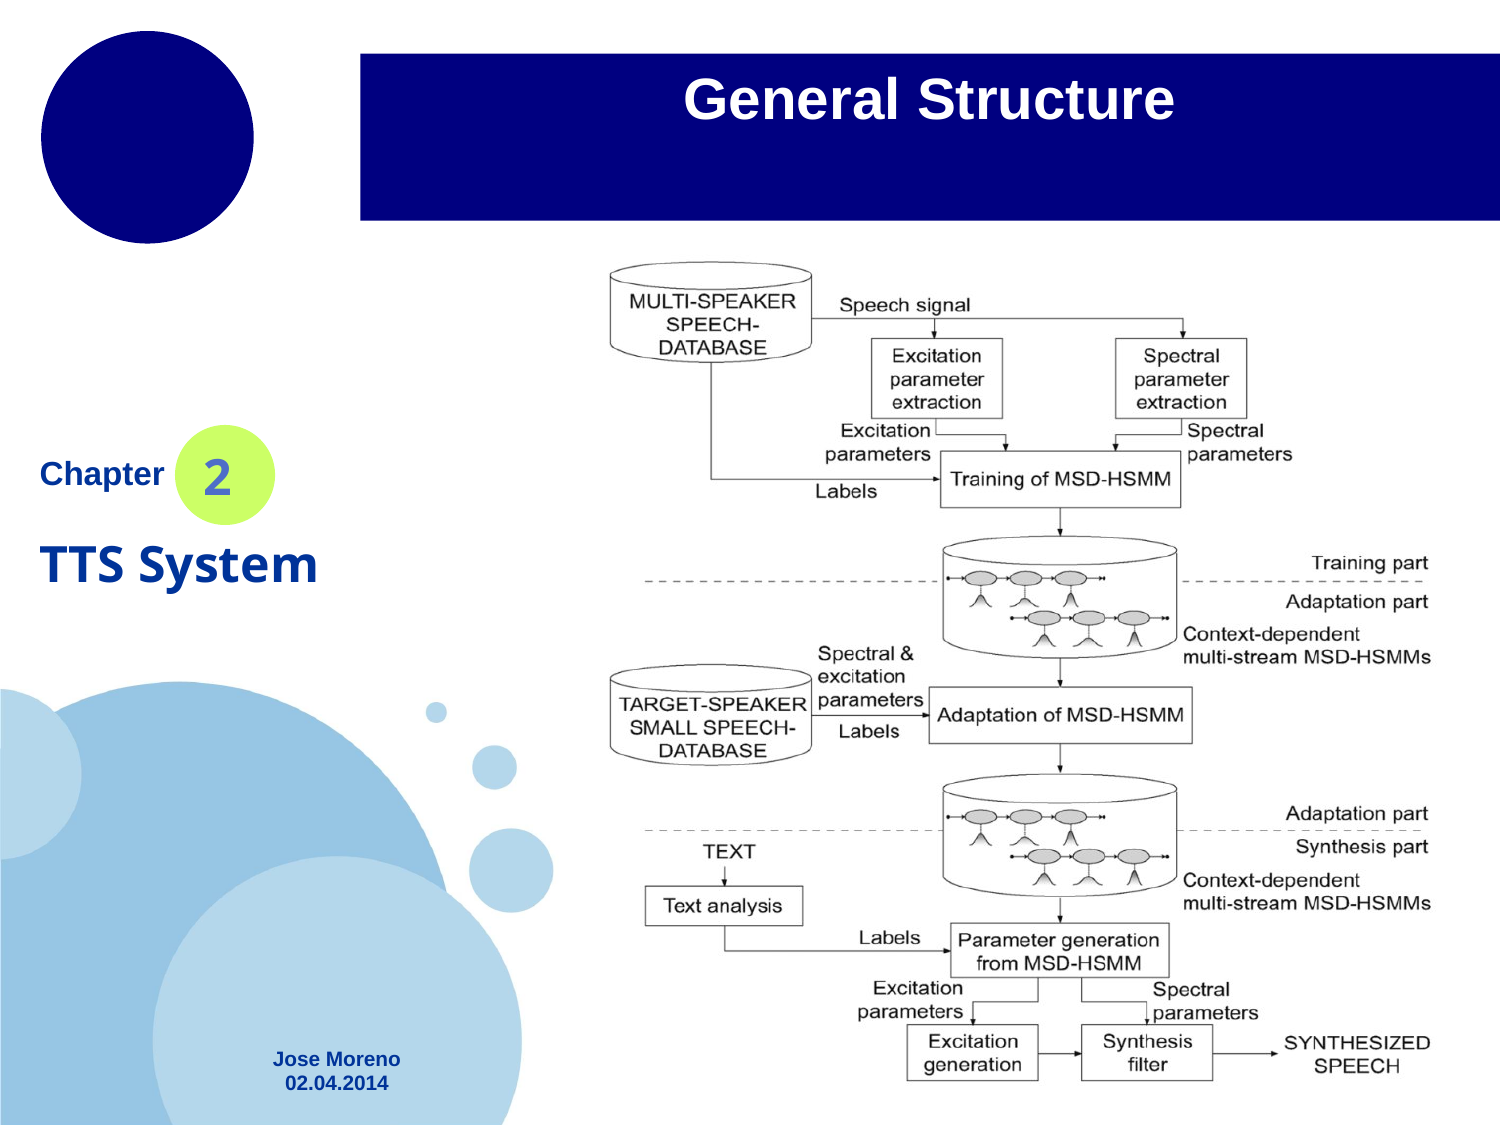

# General Structure
2
Chapter
TTS System